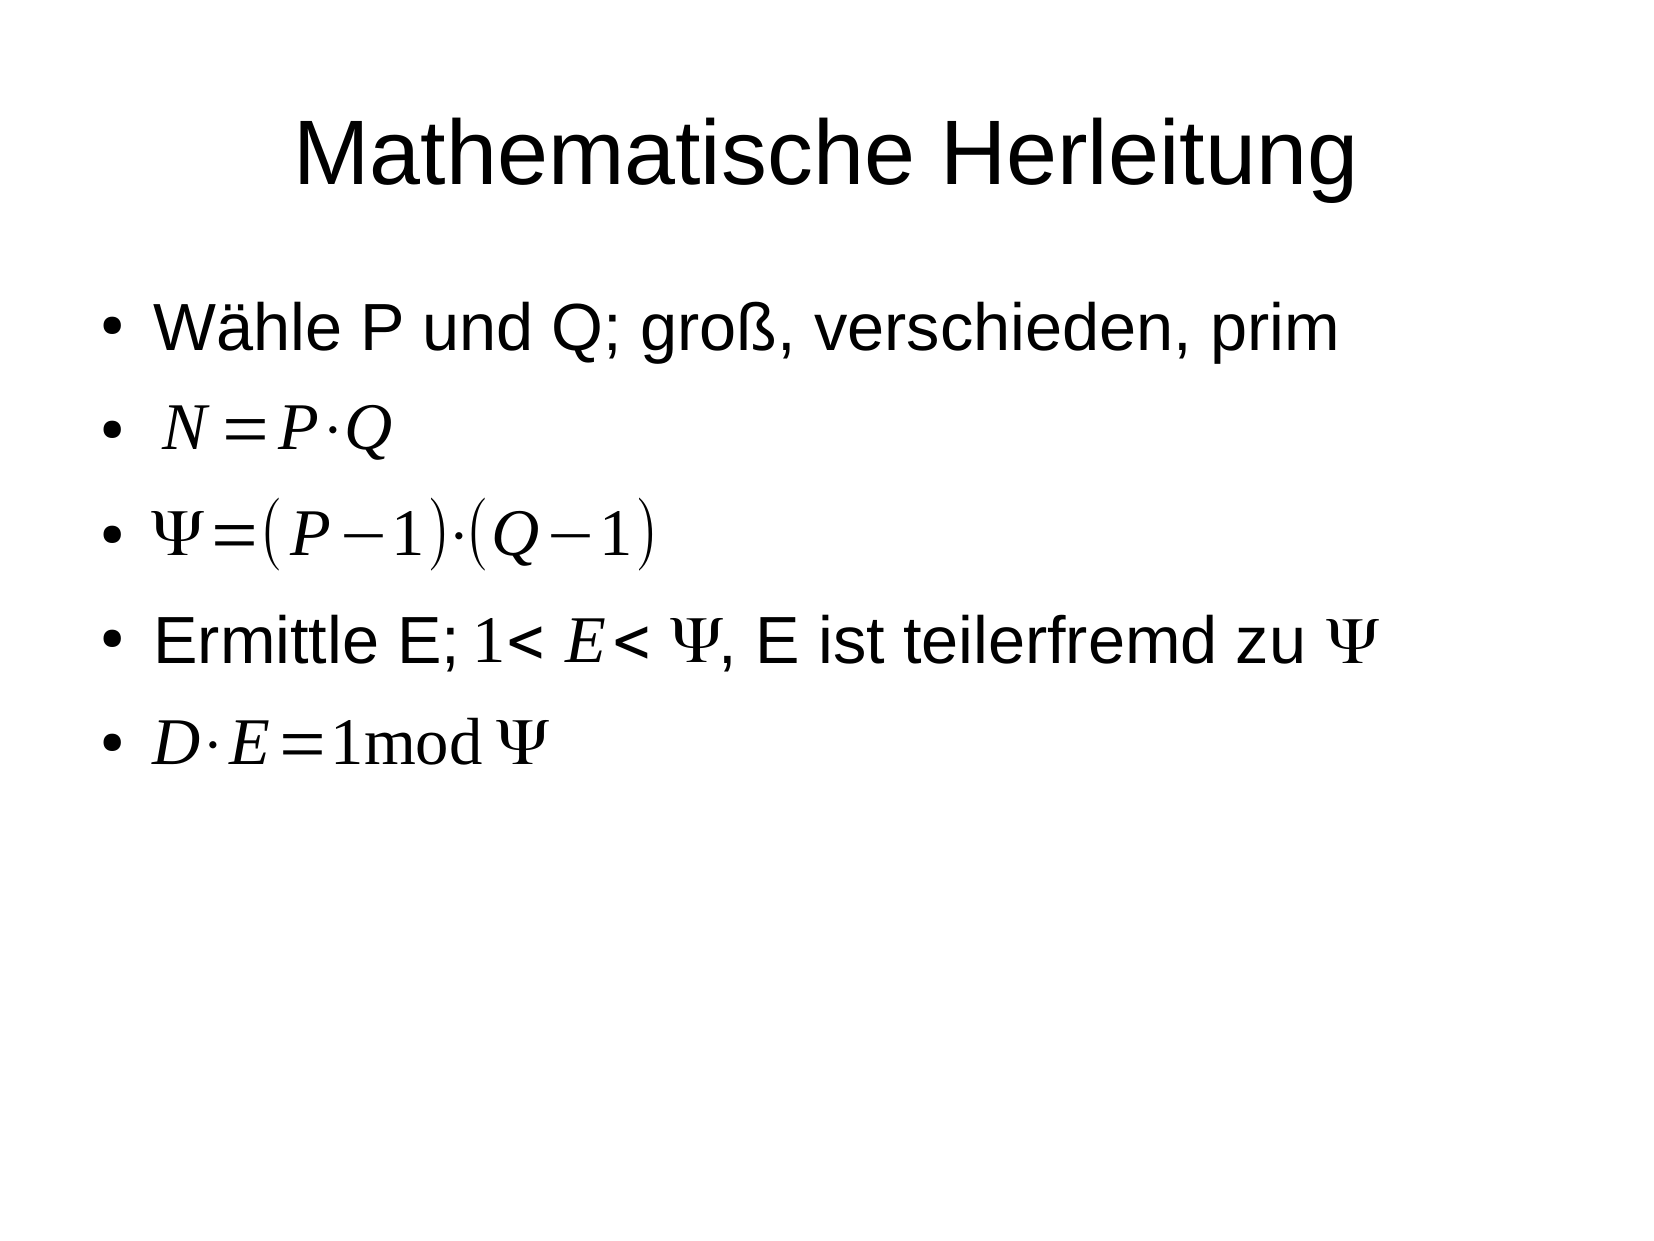

# Mathematische Herleitung
Wähle P und Q; groß, verschieden, prim
Ermittle E; , E ist teilerfremd zu